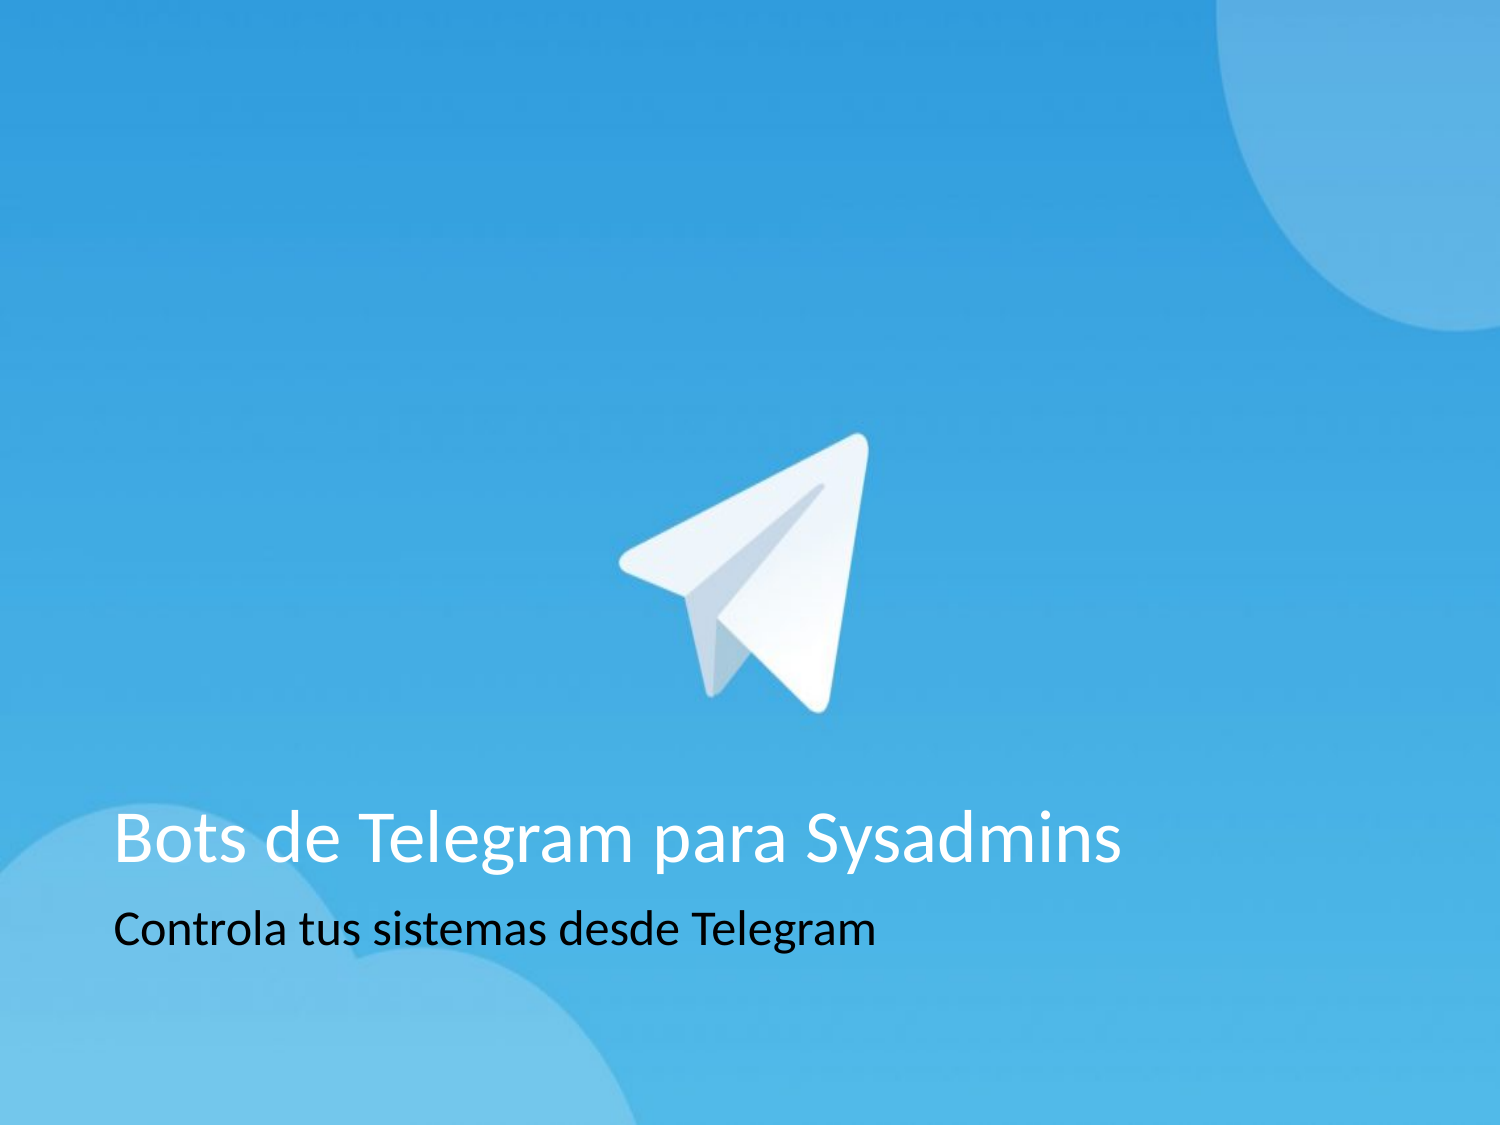

Bots de Telegram para Sysadmins
Controla tus sistemas desde Telegram